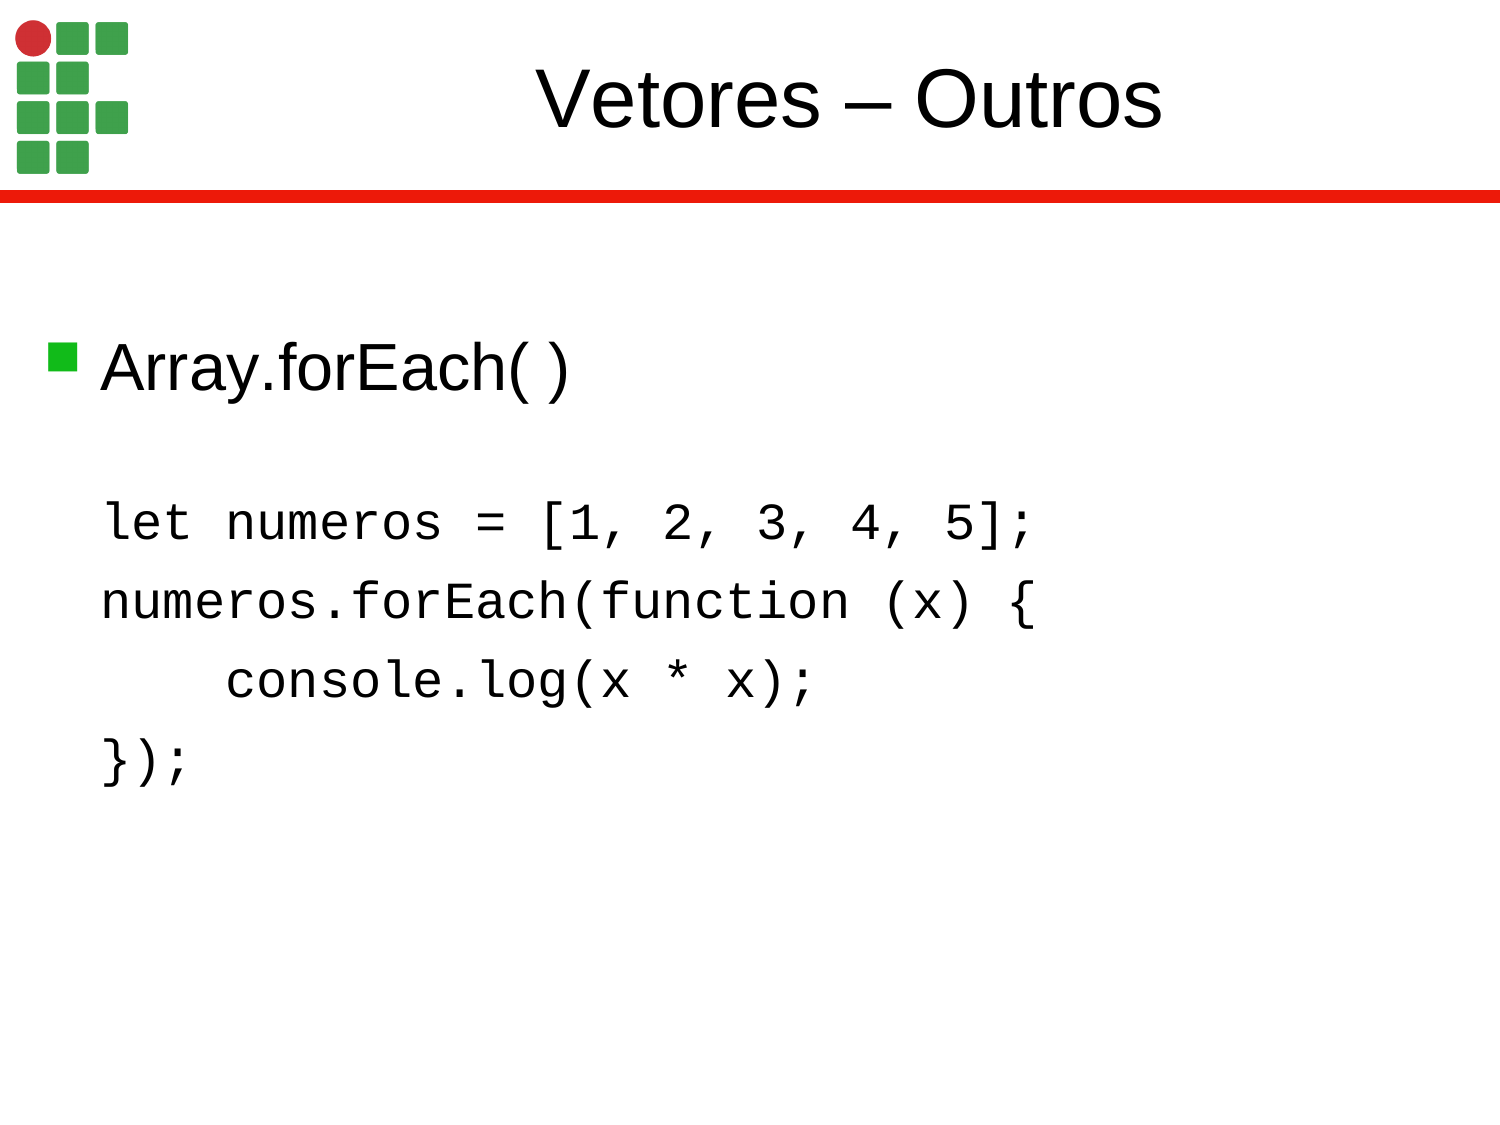

# Vetores – Outros
Array.forEach( )
let numeros = [1, 2, 3, 4, 5];
numeros.forEach(function (x) {
 console.log(x * x);
});